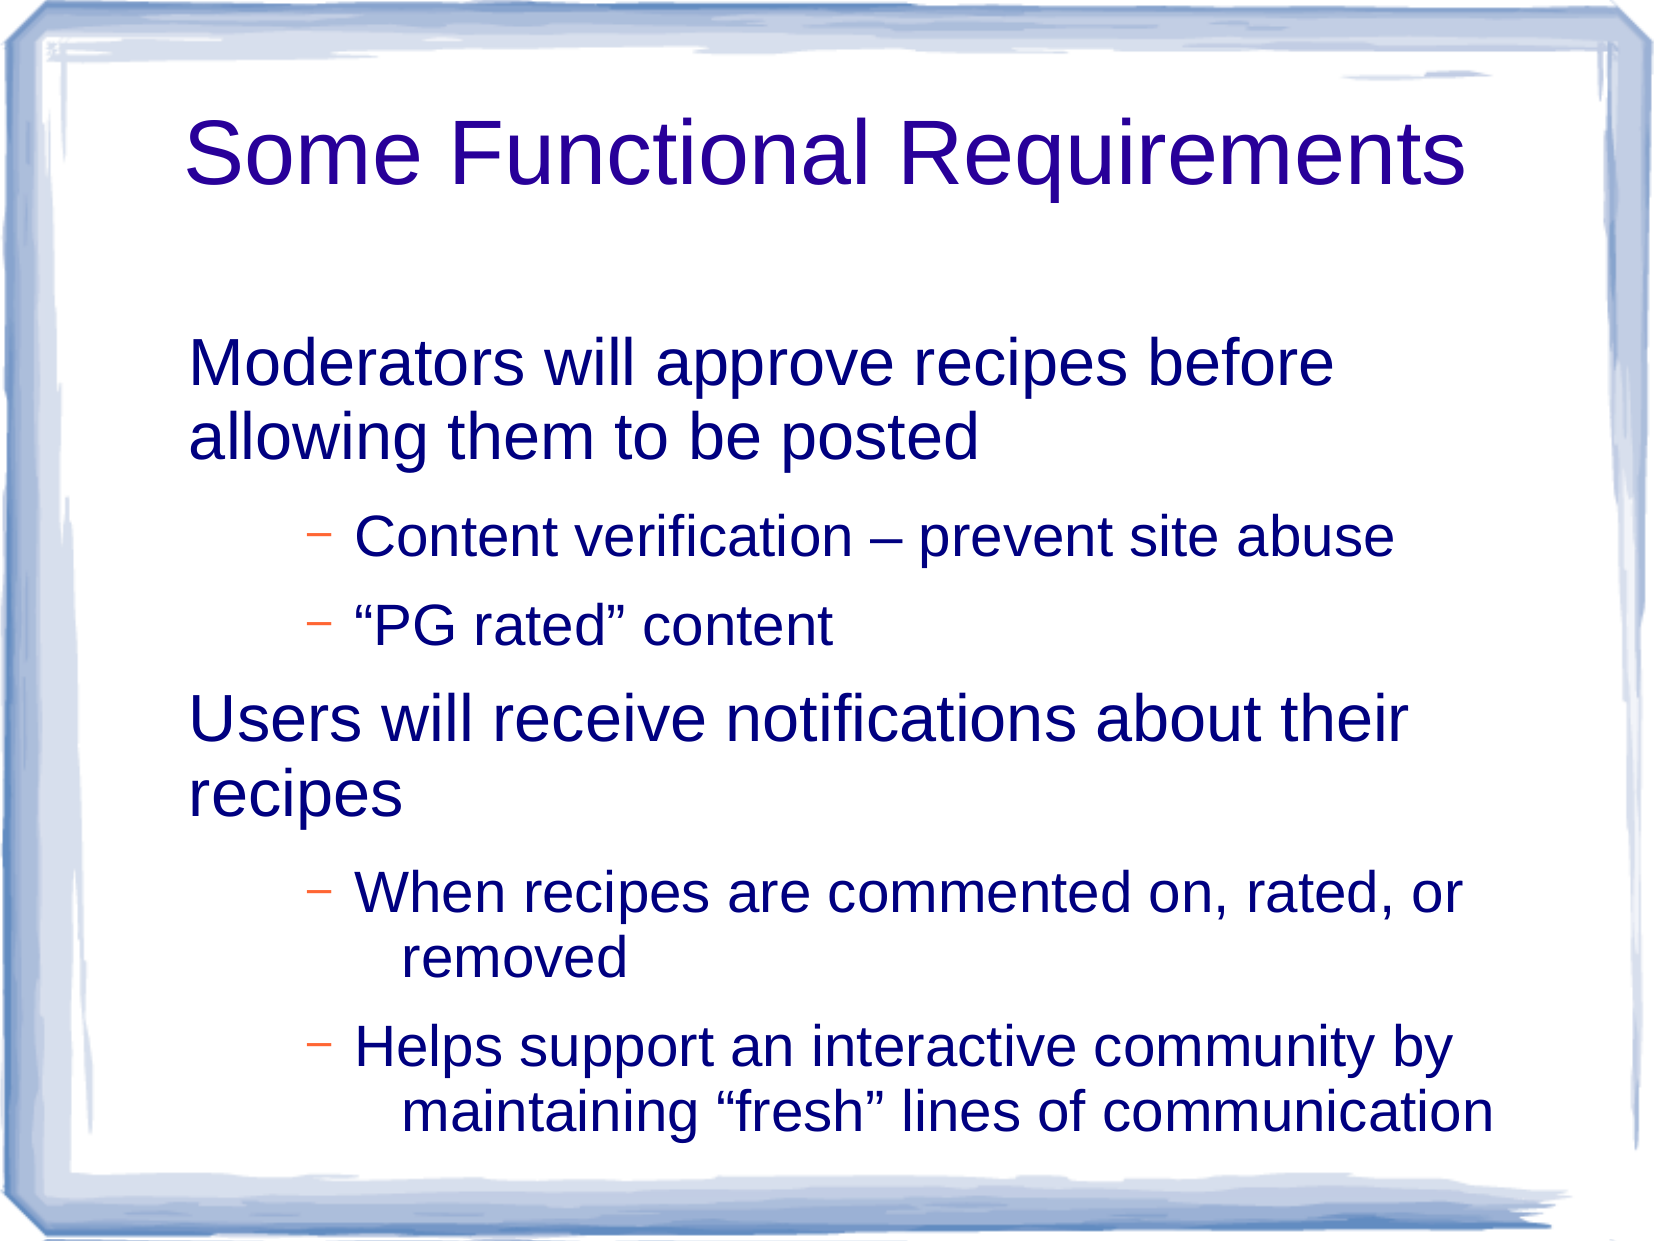

# Some Functional Requirements
Moderators will approve recipes before allowing them to be posted
Content verification – prevent site abuse
“PG rated” content
Users will receive notifications about their recipes
When recipes are commented on, rated, or removed
Helps support an interactive community by maintaining “fresh” lines of communication